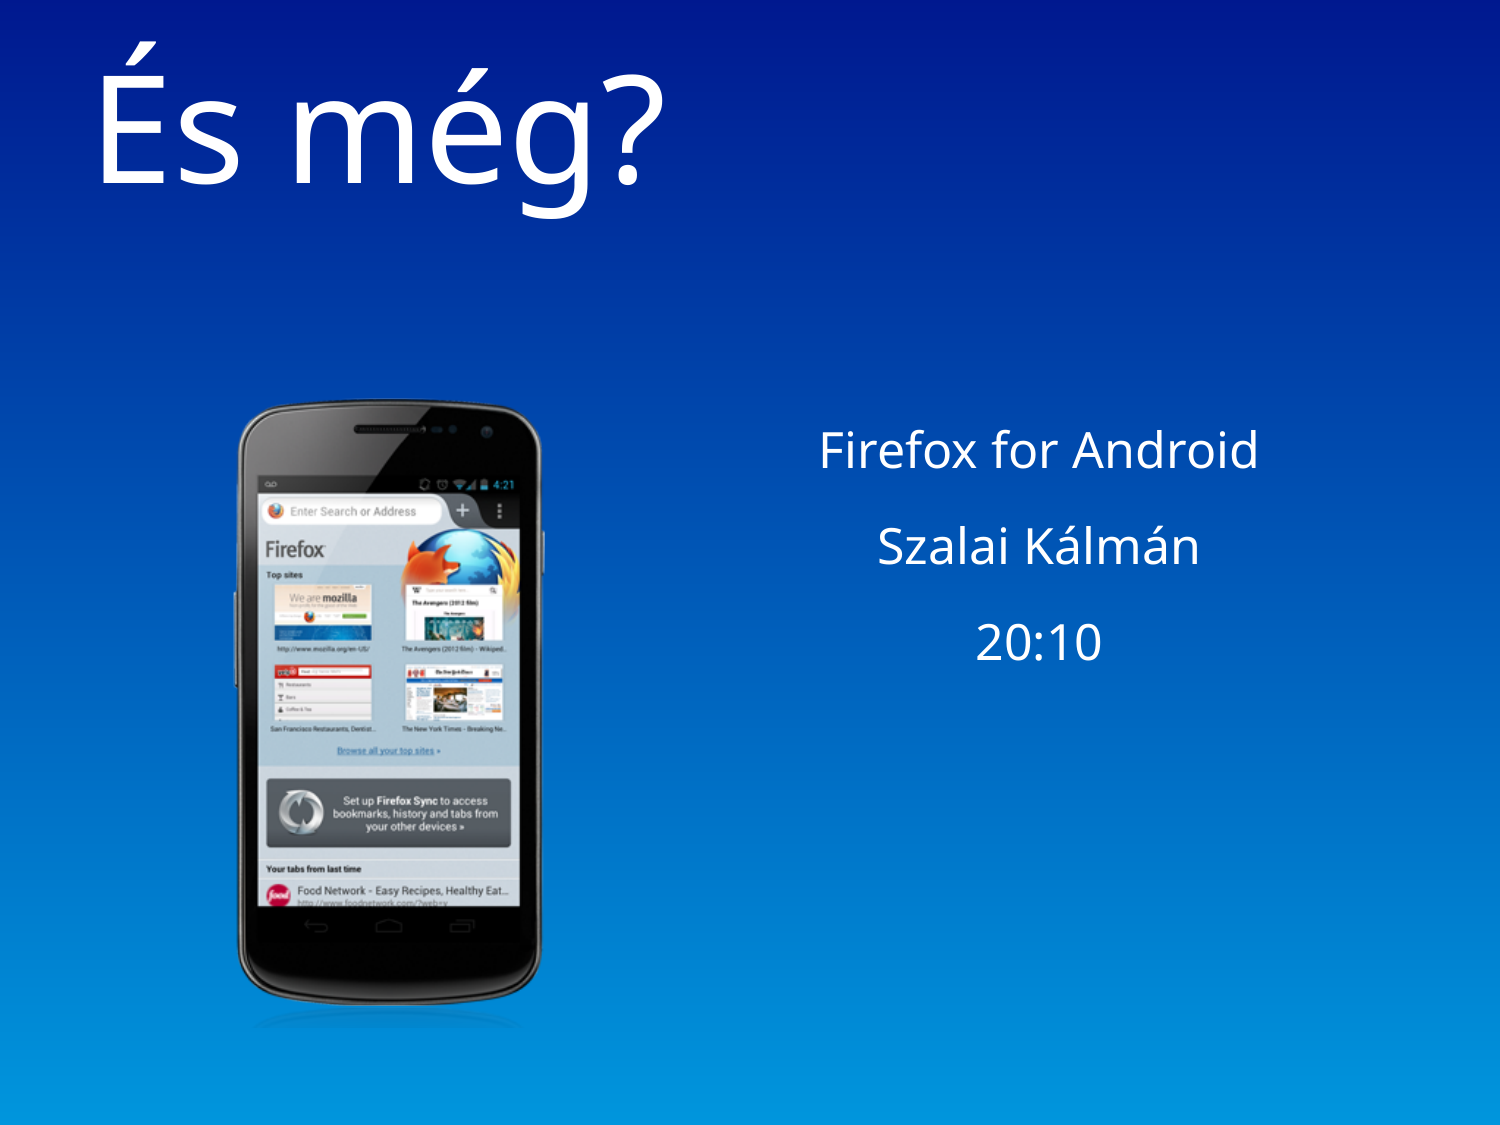

# És még?
Firefox for Android
Szalai Kálmán
20:10